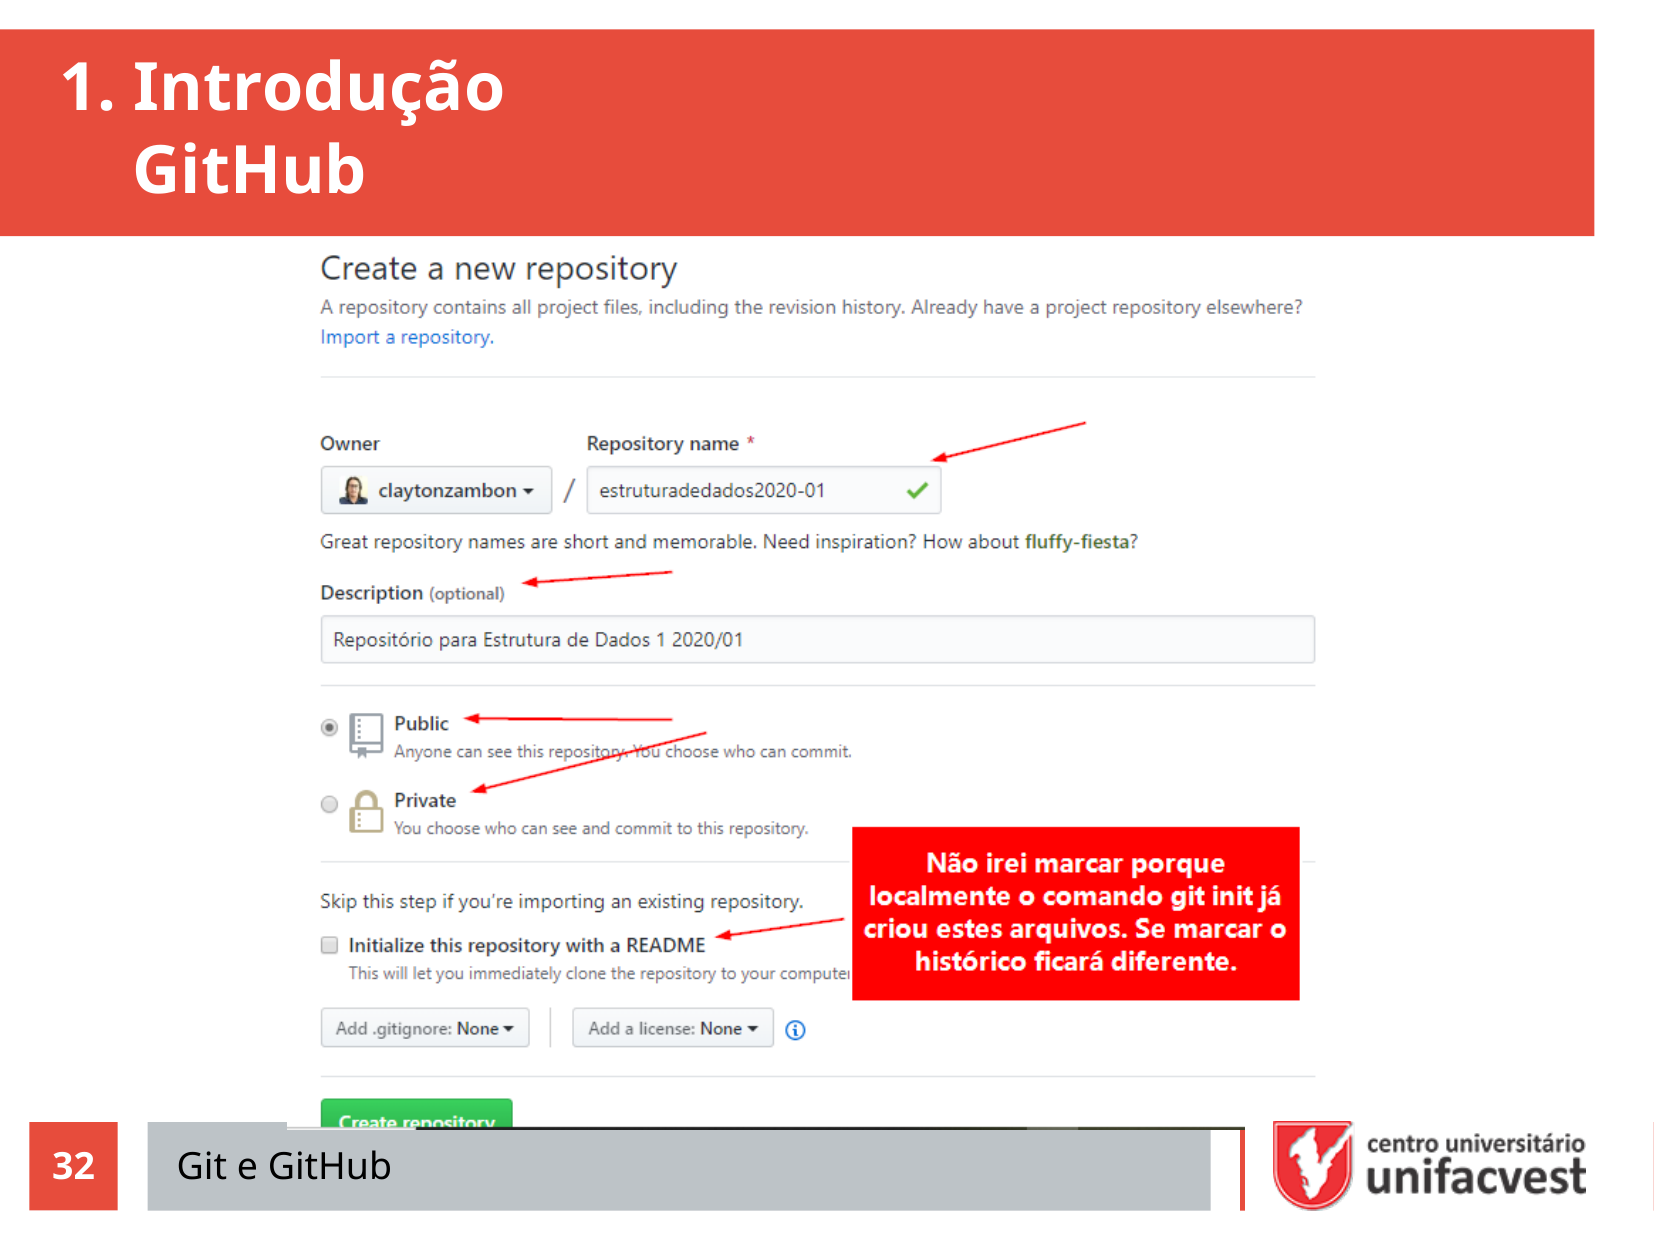

# 1. Introdução GitHub
32
Git e GitHub